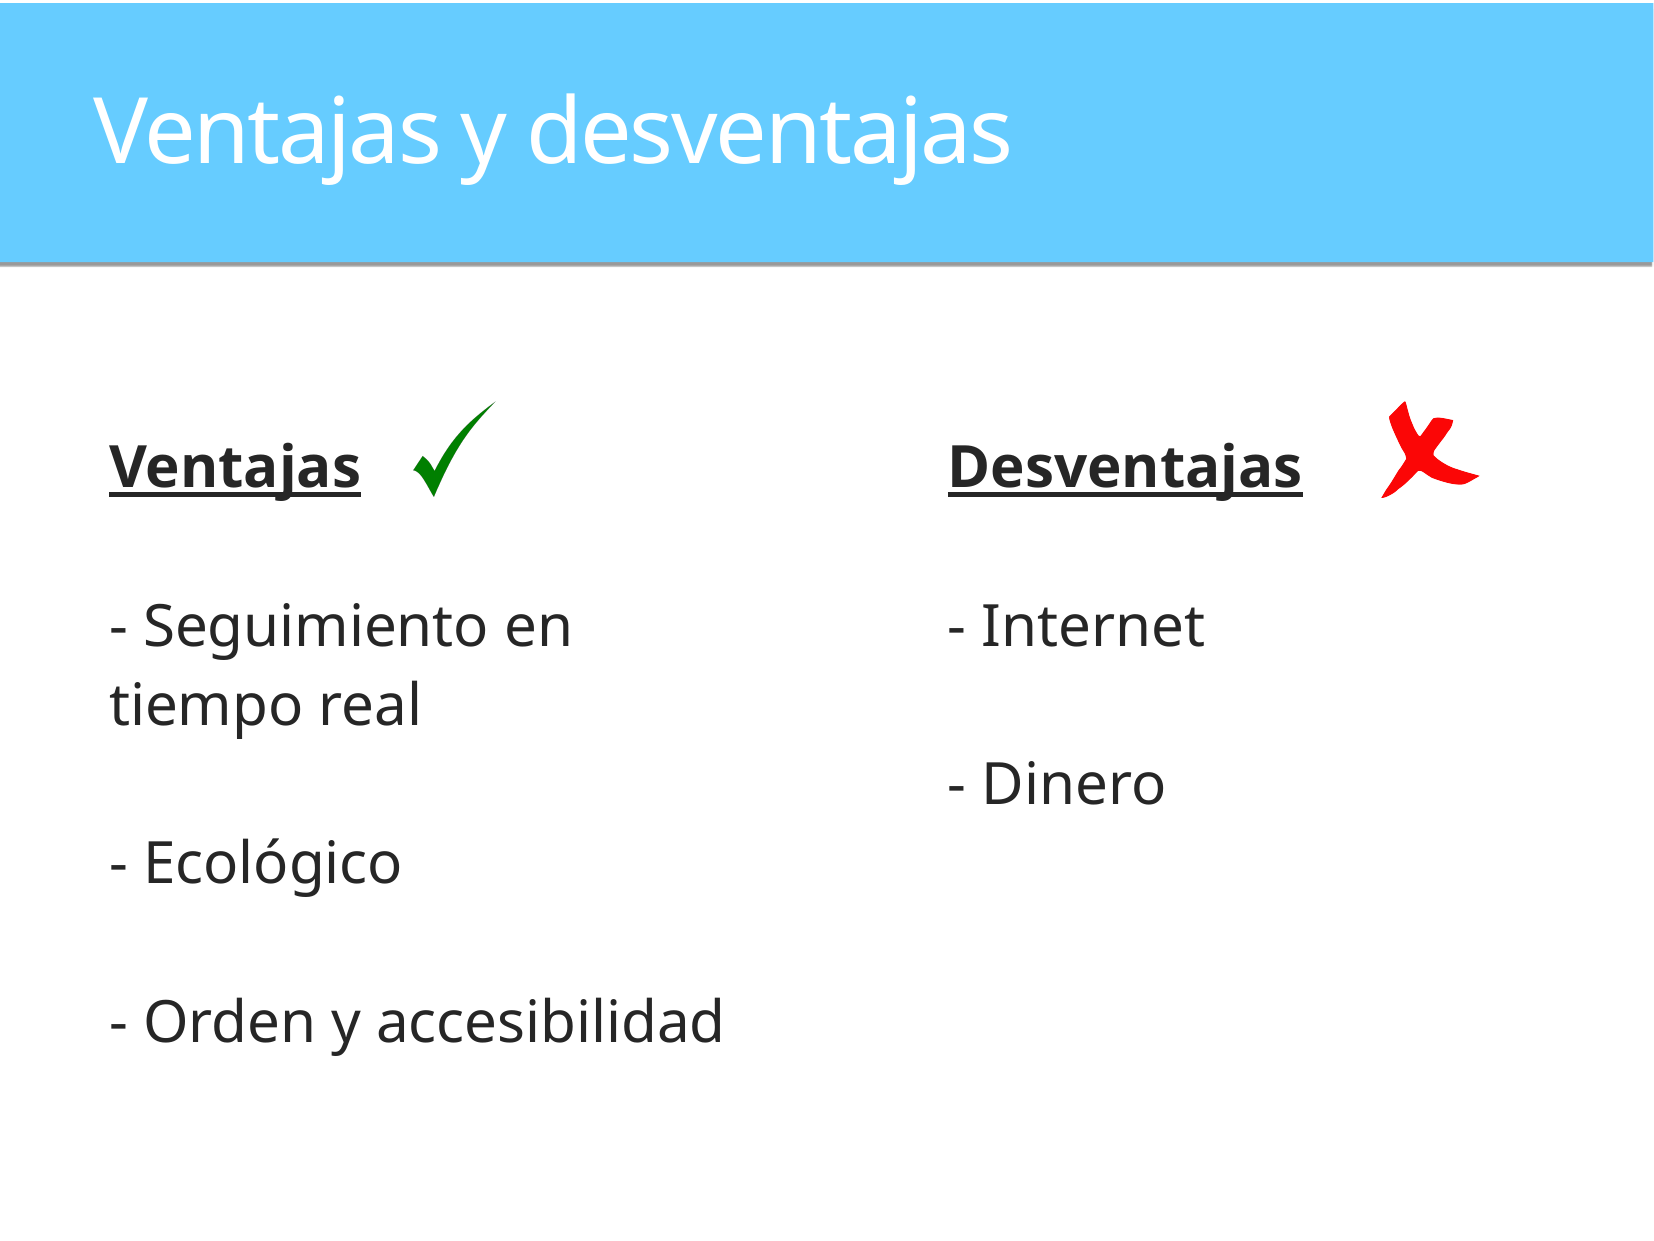

# Ventajas y desventajas
Ventajas
- Seguimiento en tiempo real
- Ecológico
- Orden y accesibilidad
Desventajas
- Internet
- Dinero